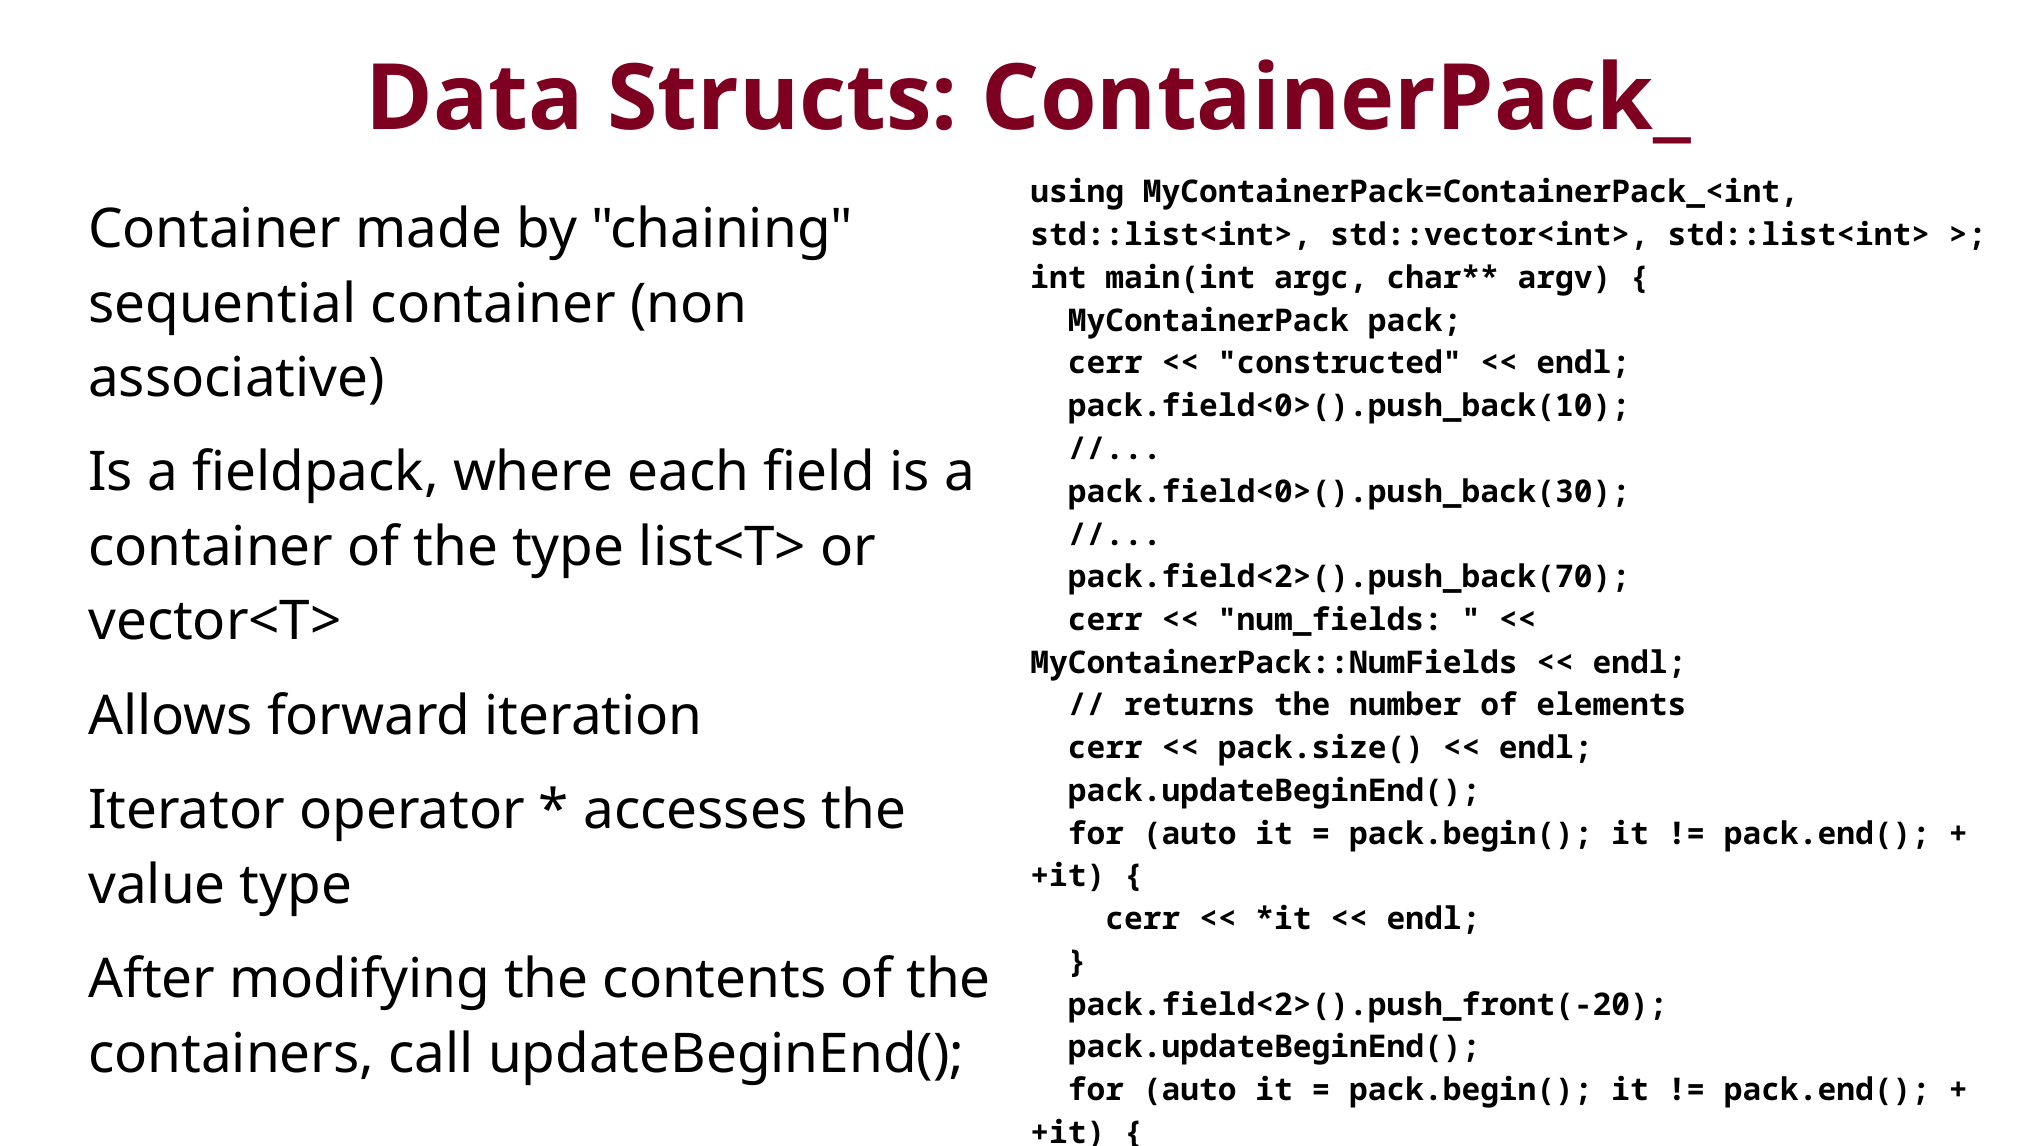

# Data Structs: ContainerPack_
using MyContainerPack=ContainerPack_<int, std::list<int>, std::vector<int>, std::list<int> >;
int main(int argc, char** argv) {
 MyContainerPack pack;
 cerr << "constructed" << endl;
 pack.field<0>().push_back(10);
 //...
 pack.field<0>().push_back(30);
 //...
 pack.field<2>().push_back(70);
 cerr << "num_fields: " << MyContainerPack::NumFields << endl;
 // returns the number of elements
 cerr << pack.size() << endl;
 pack.updateBeginEnd();
 for (auto it = pack.begin(); it != pack.end(); ++it) {
 cerr << *it << endl;
 }
 pack.field<2>().push_front(-20);
 pack.updateBeginEnd();
 for (auto it = pack.begin(); it != pack.end(); ++it) {
 cerr << *it << endl;
 }
}
Container made by "chaining" sequential container (non associative)
Is a fieldpack, where each field is a container of the type list<T> or vector<T>
Allows forward iteration
Iterator operator * accesses the value type
After modifying the contents of the containers, call updateBeginEnd();